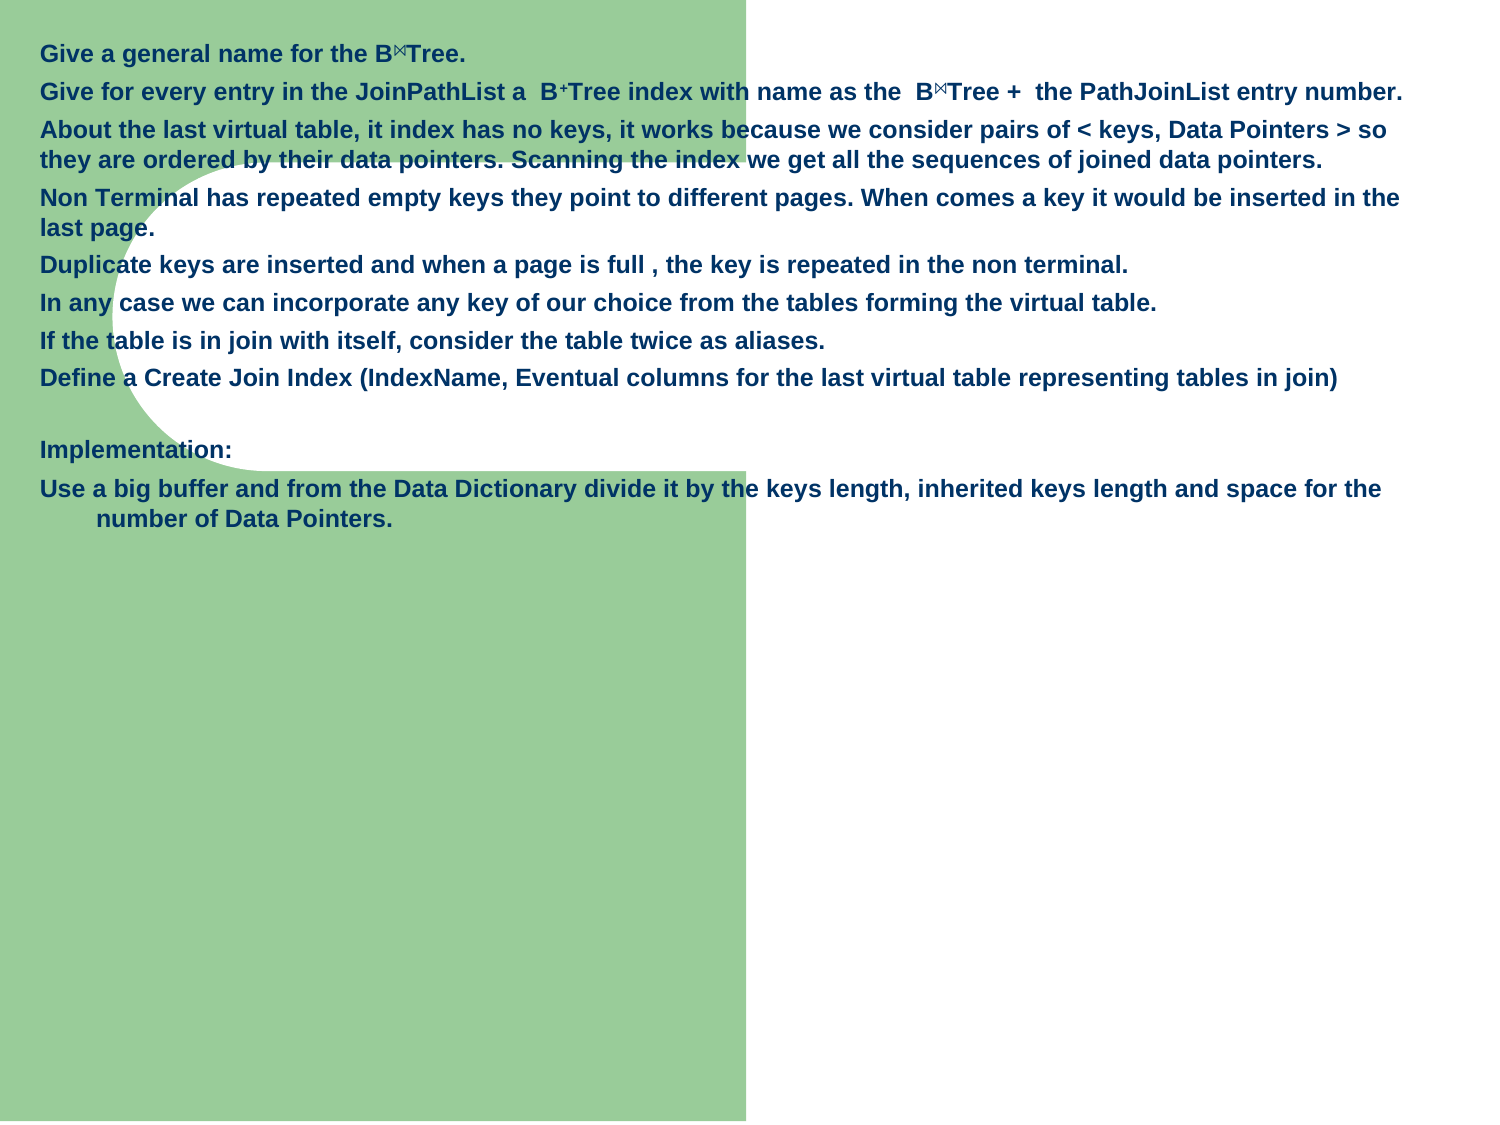

Give a general name for the B⨝Tree.
Give for every entry in the JoinPathList a B+Tree index with name as the B⨝Tree + the PathJoinList entry number.
About the last virtual table, it index has no keys, it works because we consider pairs of < keys, Data Pointers > so they are ordered by their data pointers. Scanning the index we get all the sequences of joined data pointers.
Non Terminal has repeated empty keys they point to different pages. When comes a key it would be inserted in the last page.
Duplicate keys are inserted and when a page is full , the key is repeated in the non terminal.
In any case we can incorporate any key of our choice from the tables forming the virtual table.
If the table is in join with itself, consider the table twice as aliases.
Define a Create Join Index (IndexName, Eventual columns for the last virtual table representing tables in join)
Implementation:
Use a big buffer and from the Data Dictionary divide it by the keys length, inherited keys length and space for the number of Data Pointers.